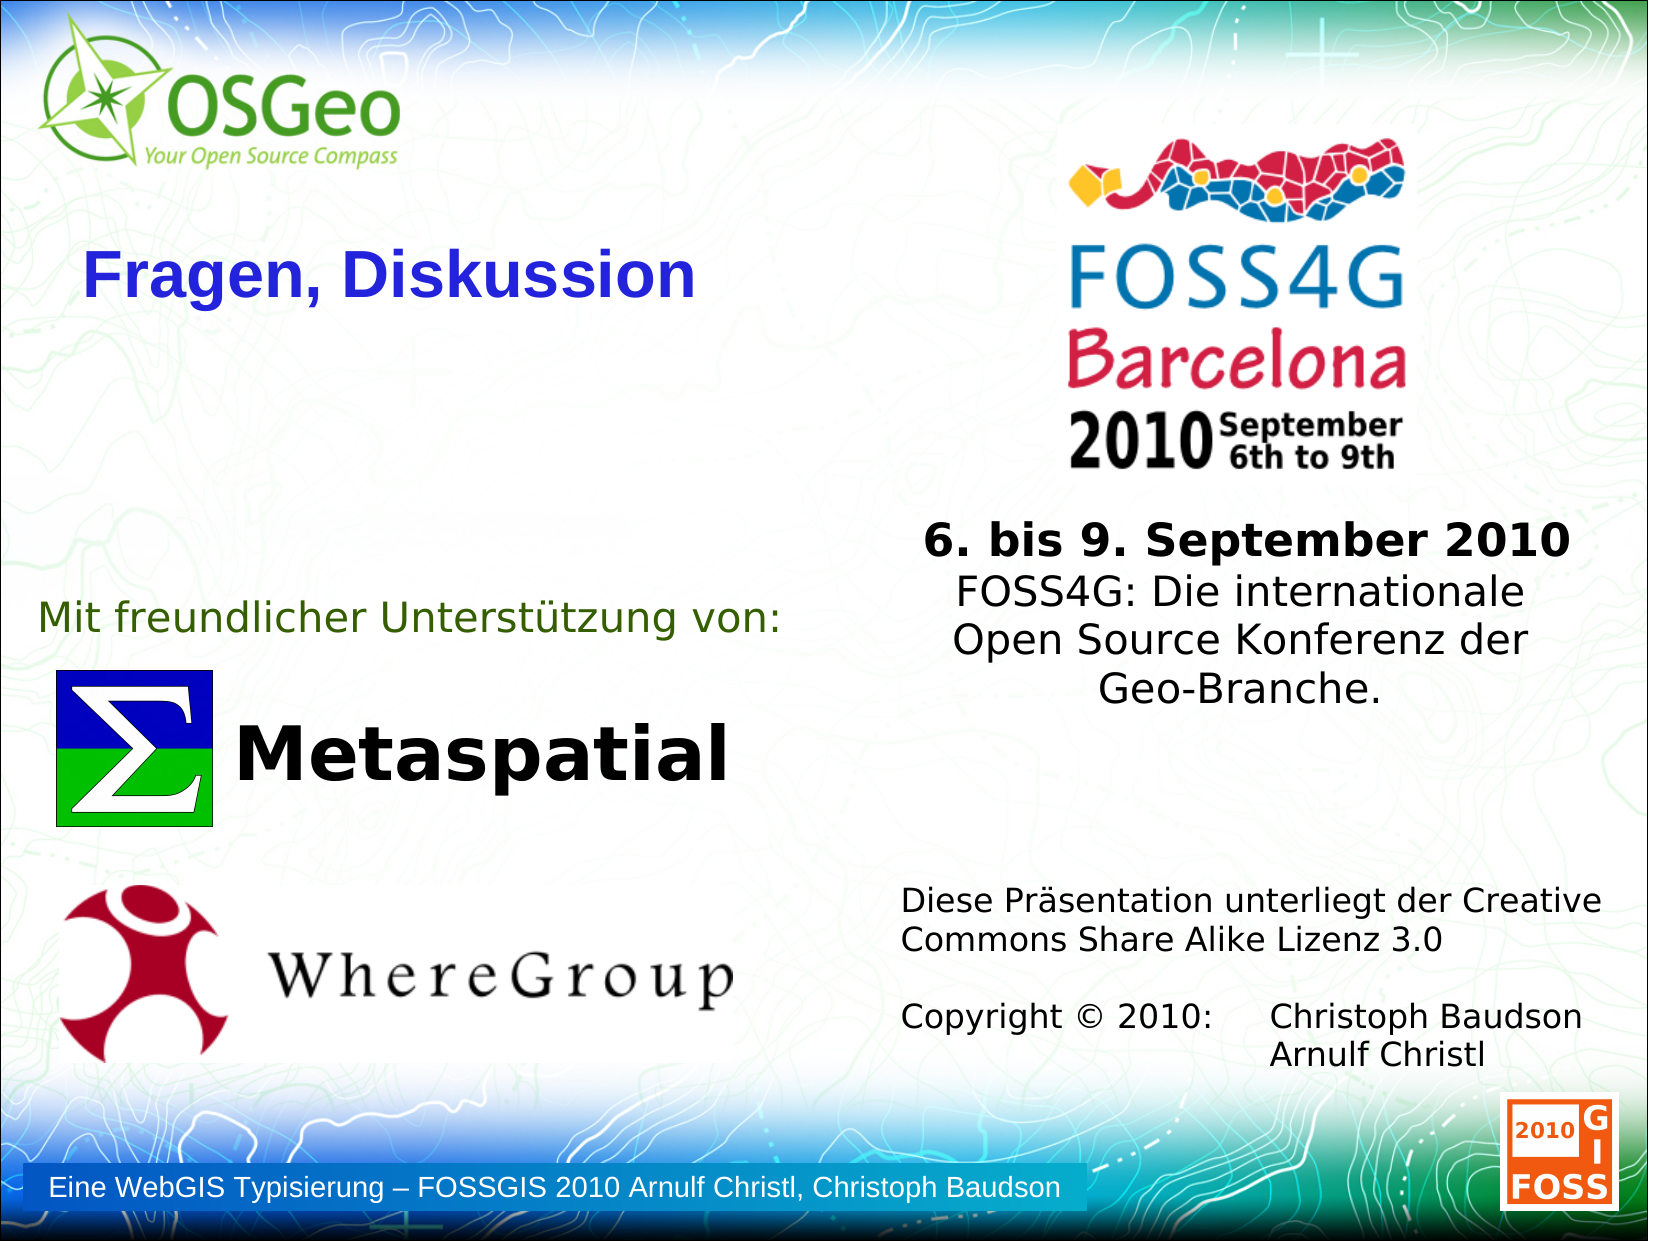

# Fragen, Diskussion
6. bis 9. September 2010
FOSS4G: Die internationale
Open Source Konferenz der
Geo-Branche.
Mit freundlicher Unterstützung von:
Metaspatial
Diese Präsentation unterliegt der Creative
Commons Share Alike Lizenz 3.0
Copyright © 2010: 	Christoph Baudson
					Arnulf Christl